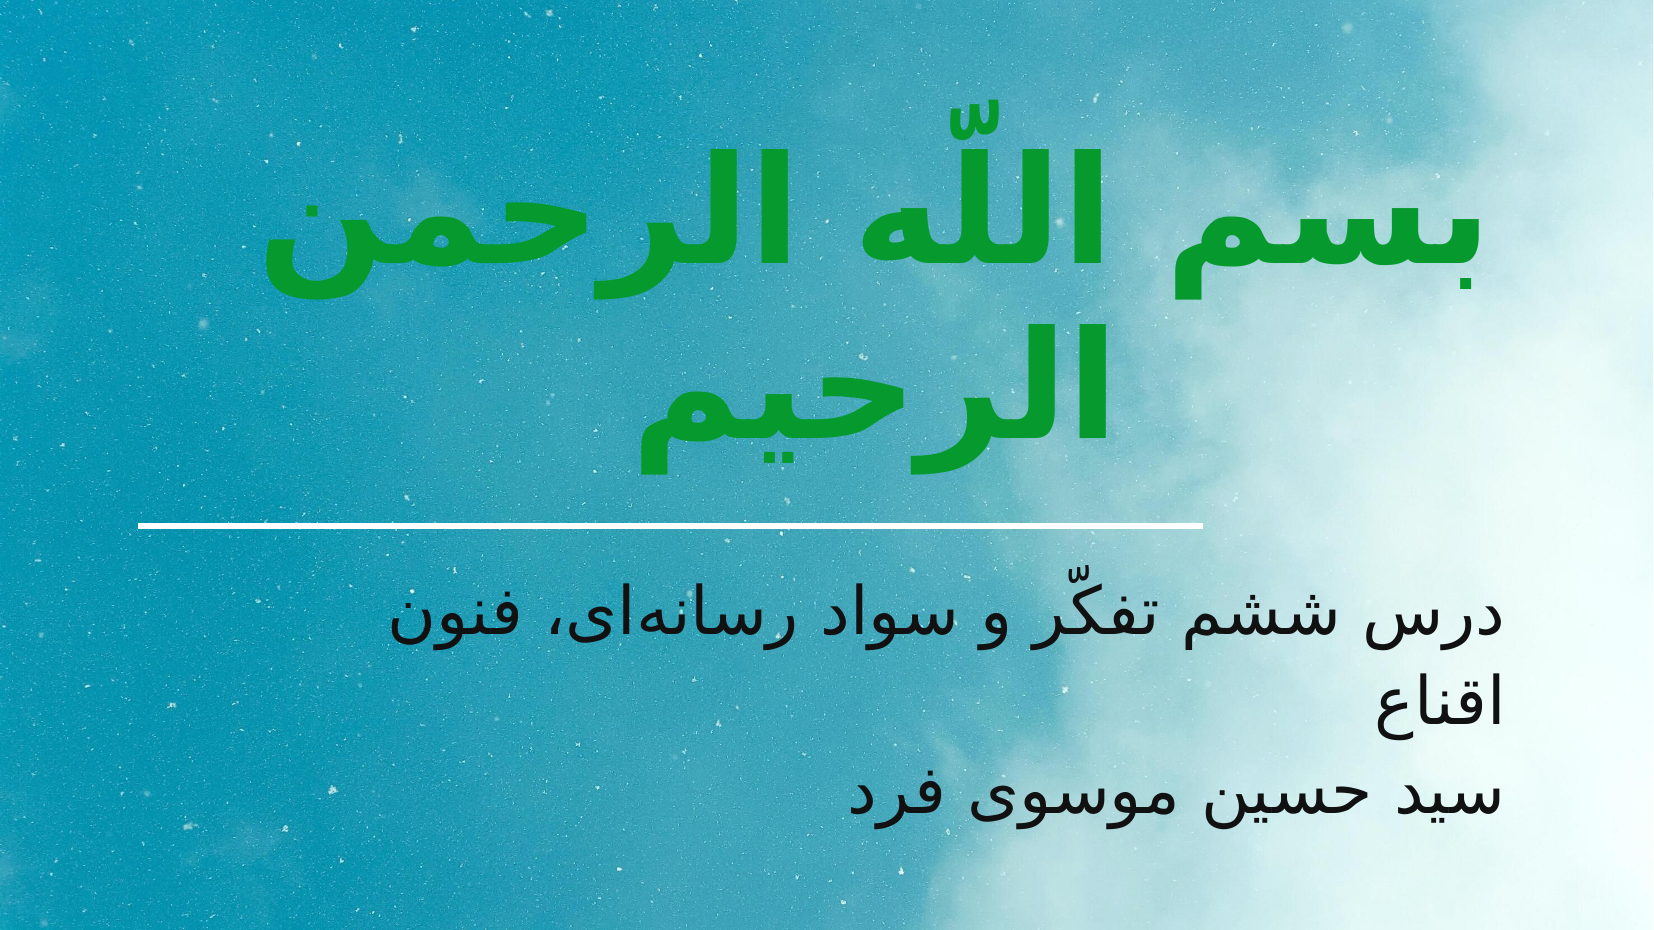

# بسم اللّه الرحمن الرحیم
درس ششم تفکّر و سواد رسانه‌ای، فنون اقناع
سید حسین موسوی فرد